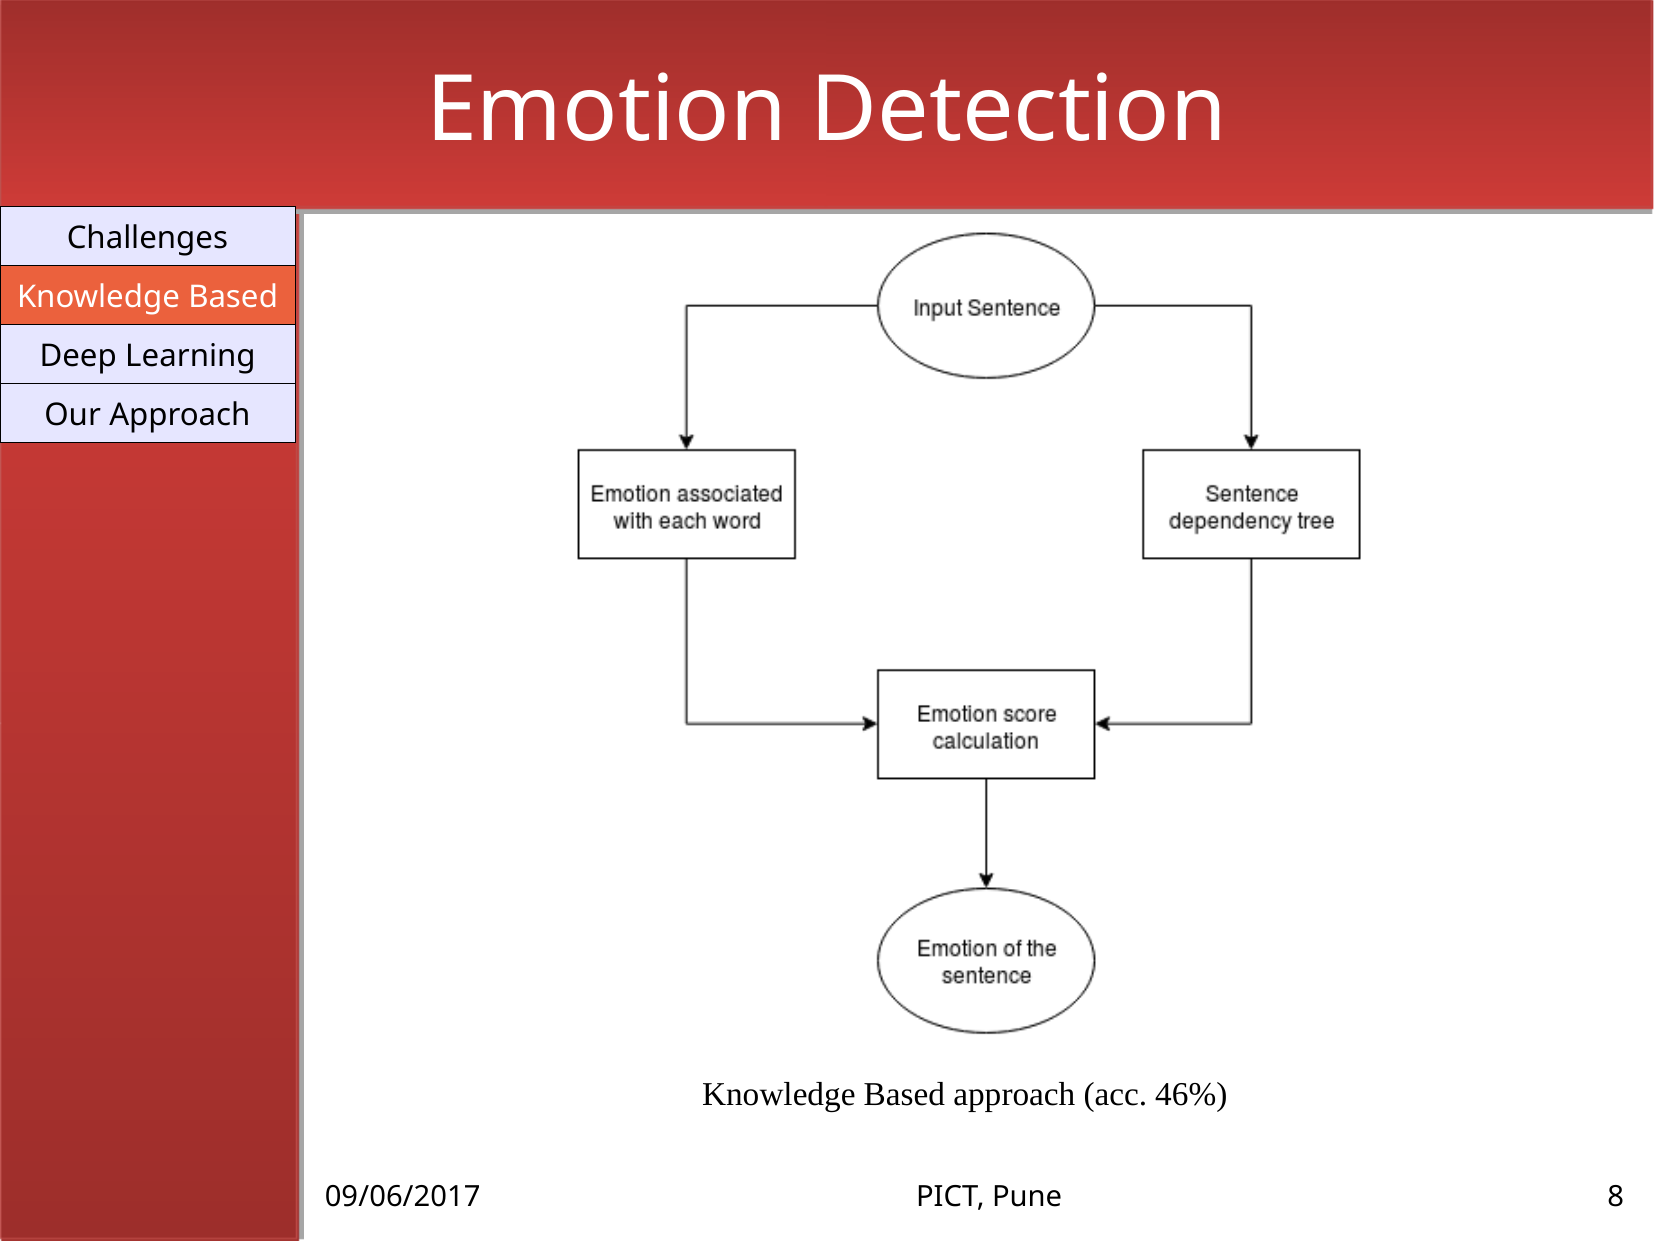

# Emotion Detection
Challenges
Knowledge Based
Deep Learning
Our Approach
Knowledge Based approach (acc. 46%)
09/06/2017
PICT, Pune
8